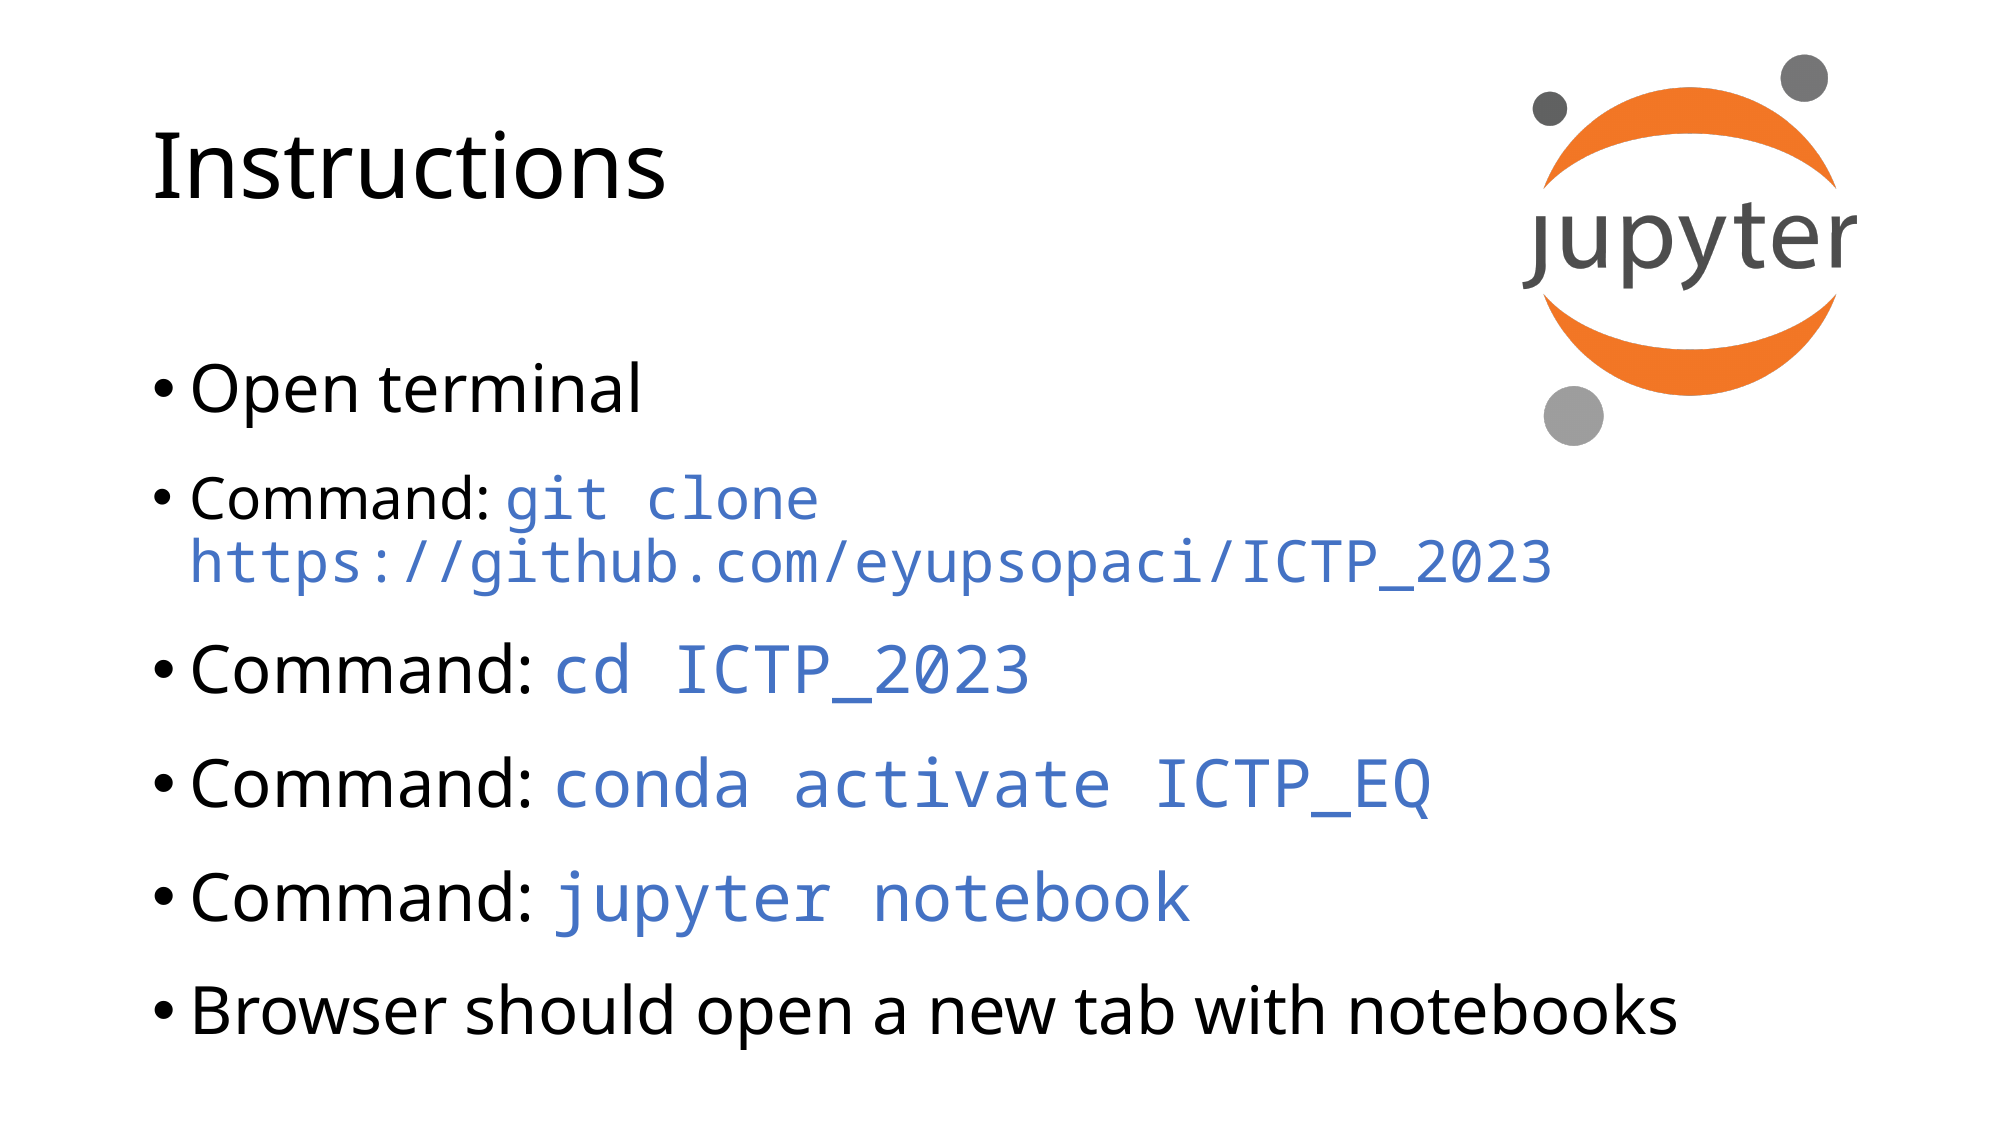

Instructions
Open terminal
Command: git clone https://github.com/eyupsopaci/ICTP_2023
Command: cd ICTP_2023
Command: conda activate ICTP_EQ
Command: jupyter notebook
Browser should open a new tab with notebooks